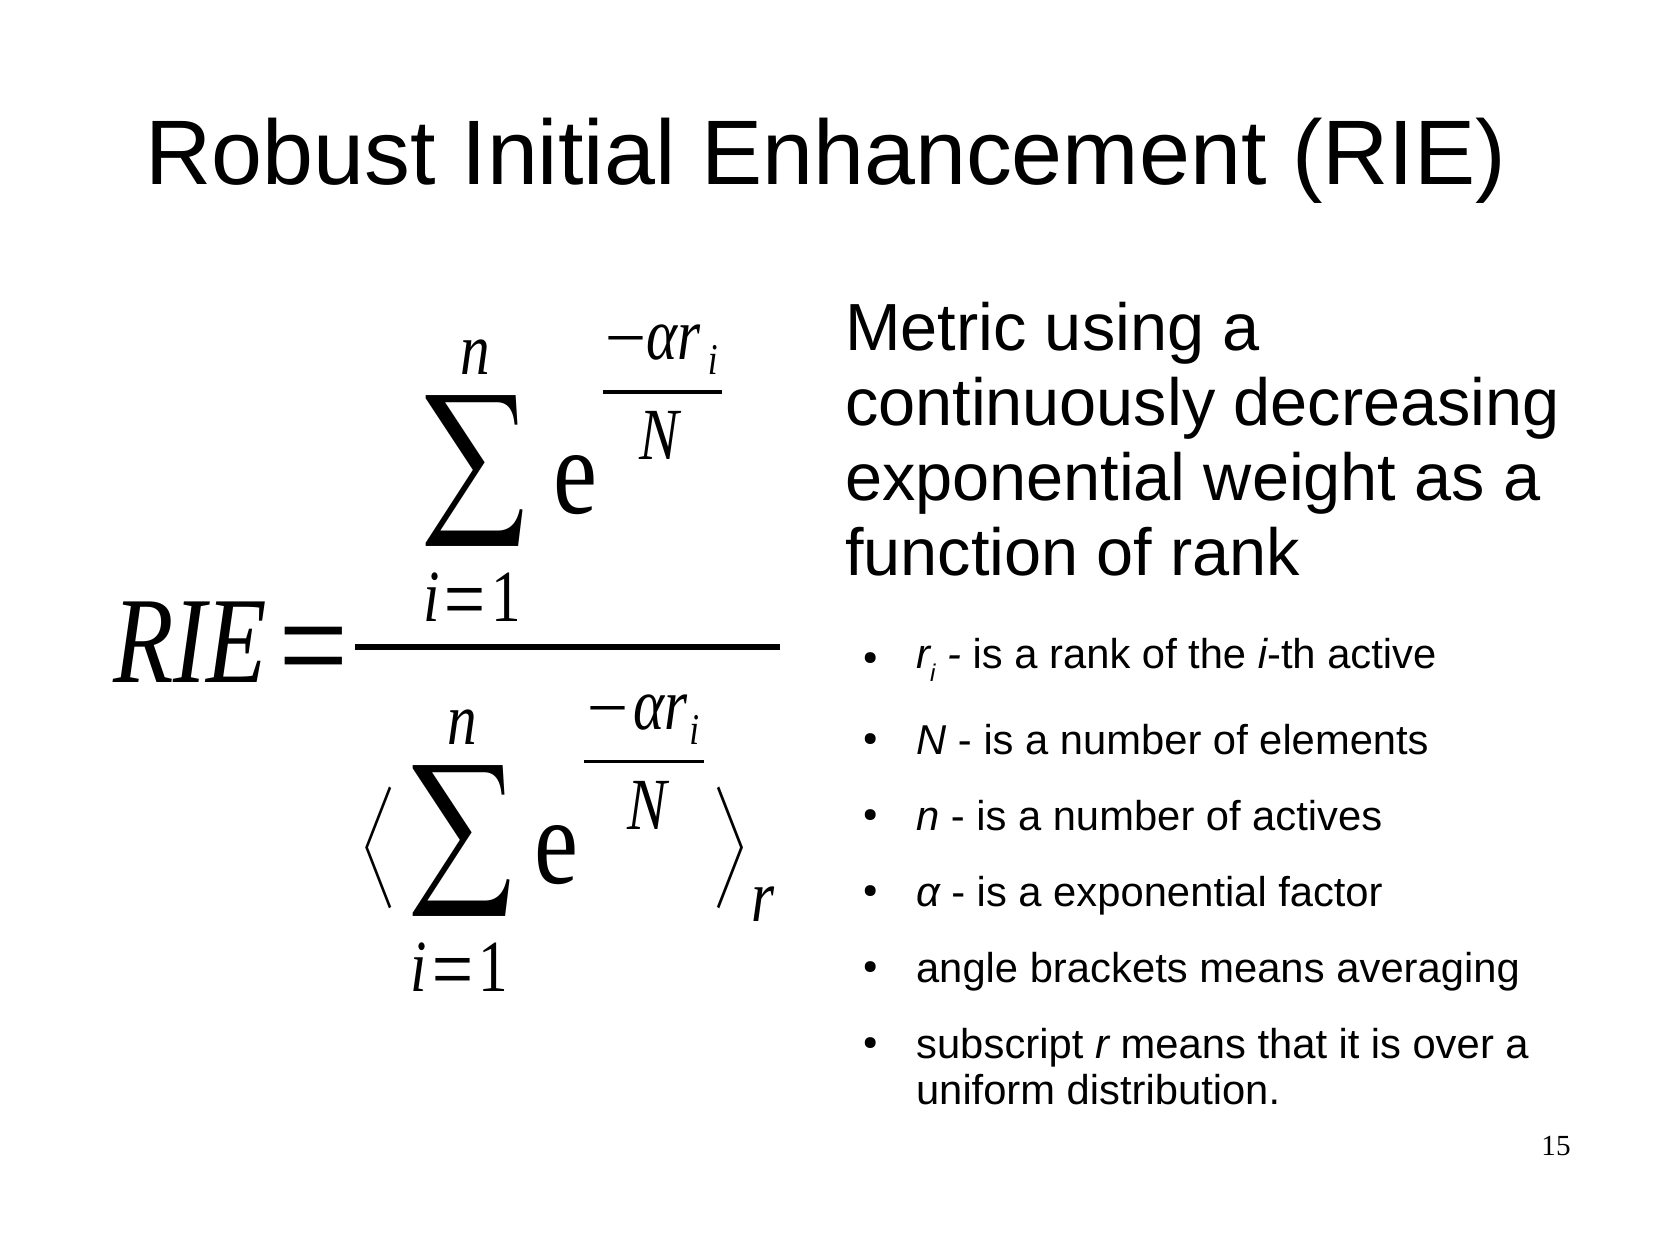

# Robust Initial Enhancement (RIE)
Metric using a continuously decreasing exponential weight as a function of rank
ri - is a rank of the i-th active
N - is a number of elements
n - is a number of actives
α - is a exponential factor
angle brackets means averaging
subscript r means that it is over a uniform distribution.
15